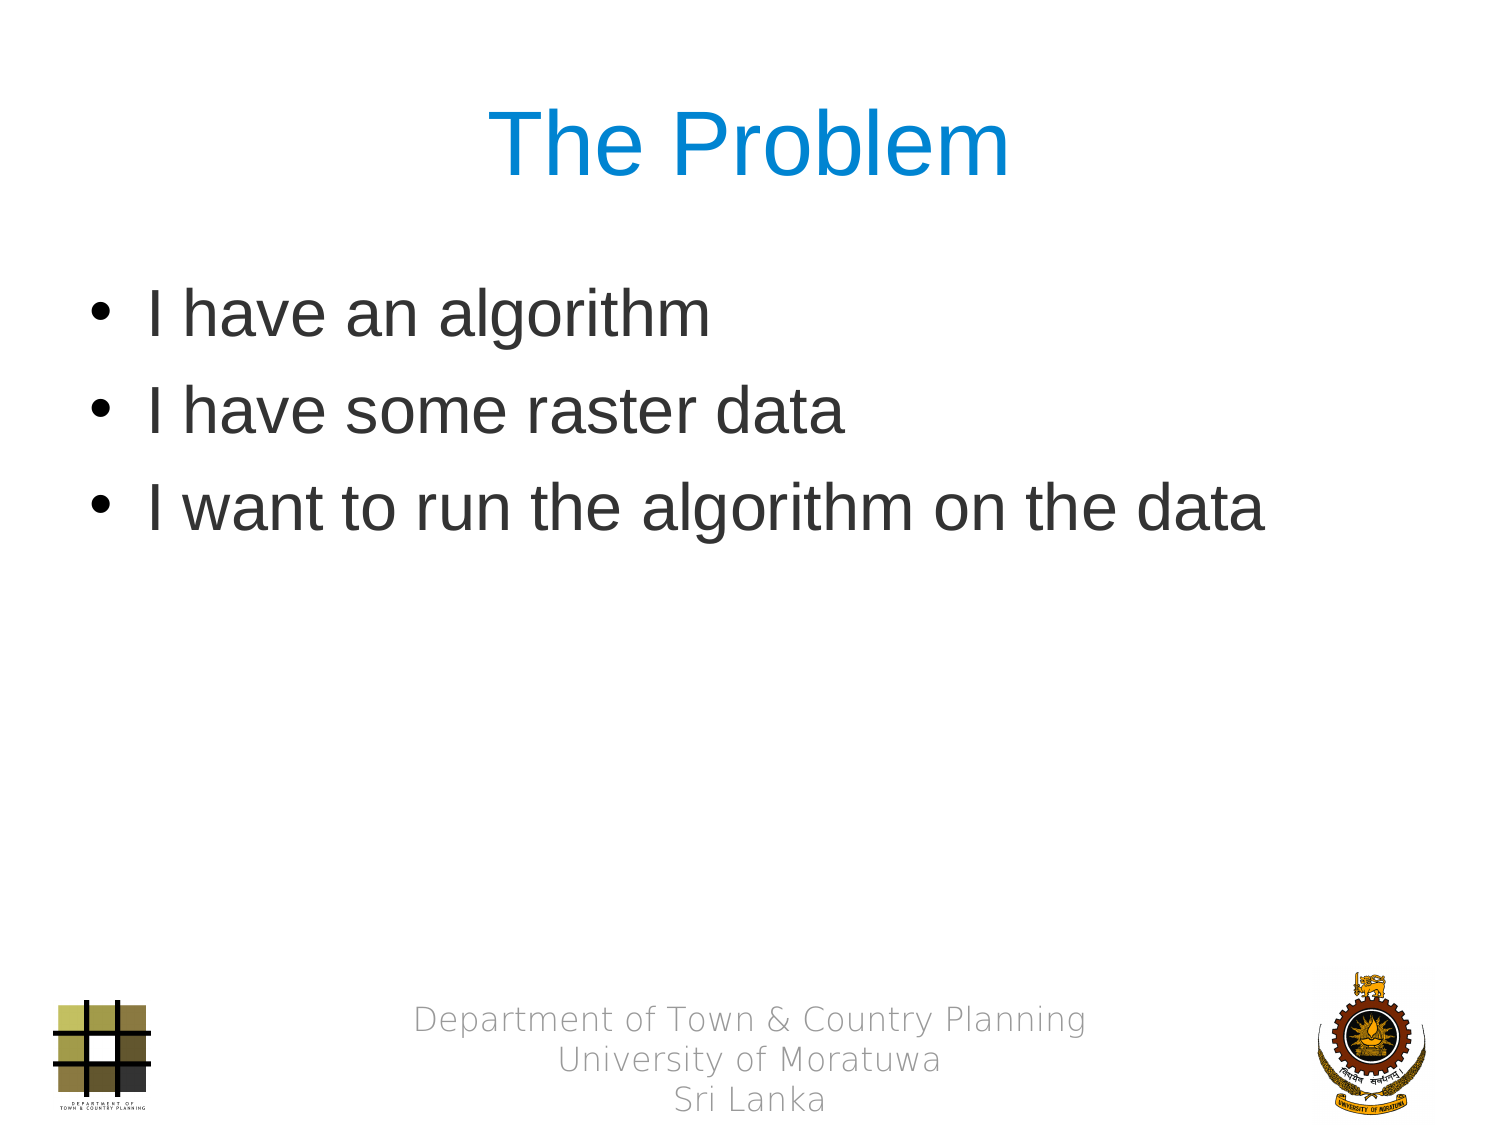

# The Problem
I have an algorithm
I have some raster data
I want to run the algorithm on the data